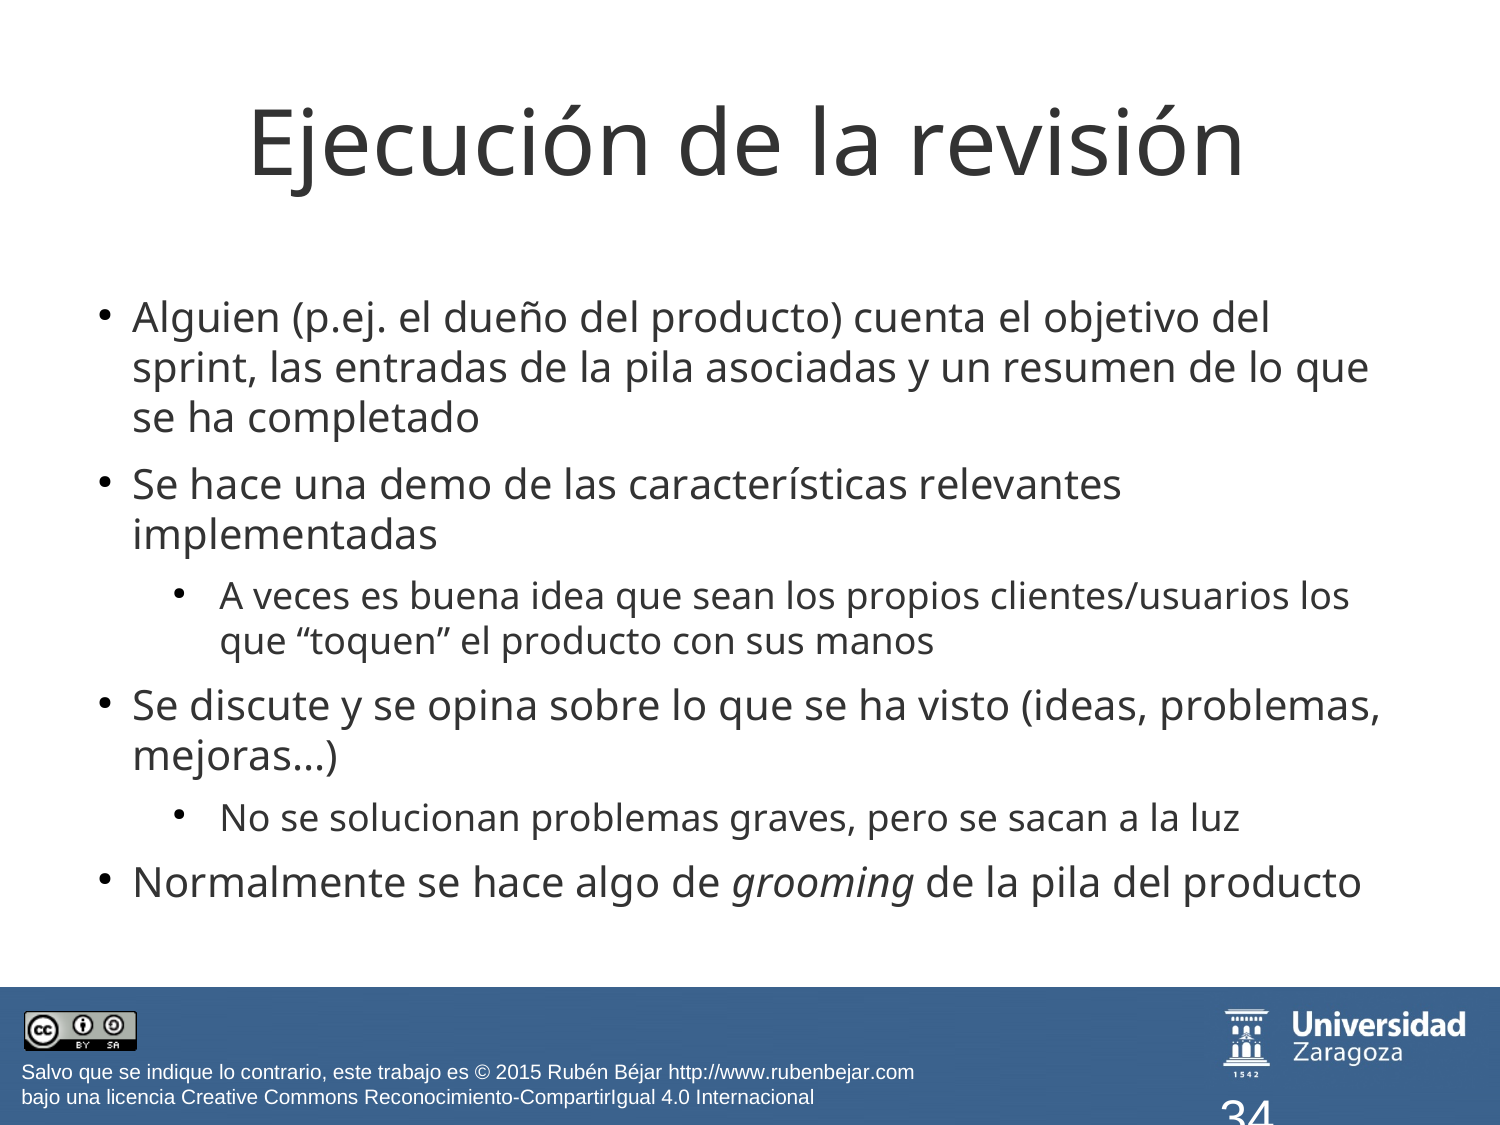

# Ejecución de la revisión
Alguien (p.ej. el dueño del producto) cuenta el objetivo del sprint, las entradas de la pila asociadas y un resumen de lo que se ha completado
Se hace una demo de las características relevantes implementadas
A veces es buena idea que sean los propios clientes/usuarios los que “toquen” el producto con sus manos
Se discute y se opina sobre lo que se ha visto (ideas, problemas, mejoras...)
No se solucionan problemas graves, pero se sacan a la luz
Normalmente se hace algo de grooming de la pila del producto